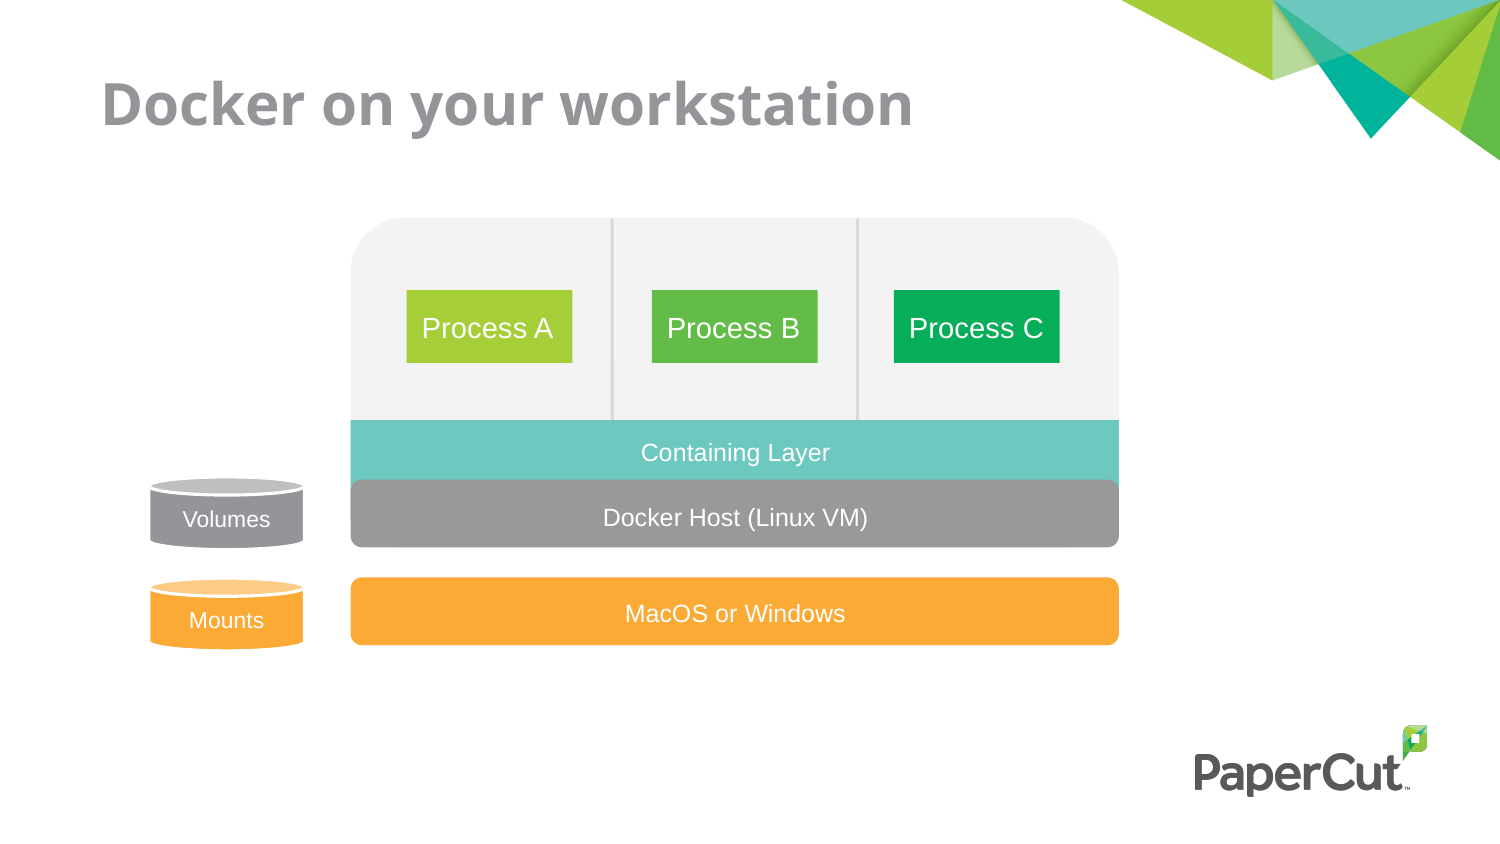

# Docker on your workstation
Process A
Process B
Process C
Containing Layer
Volumes
Docker Host (Linux VM)
Mounts
MacOS or Windows